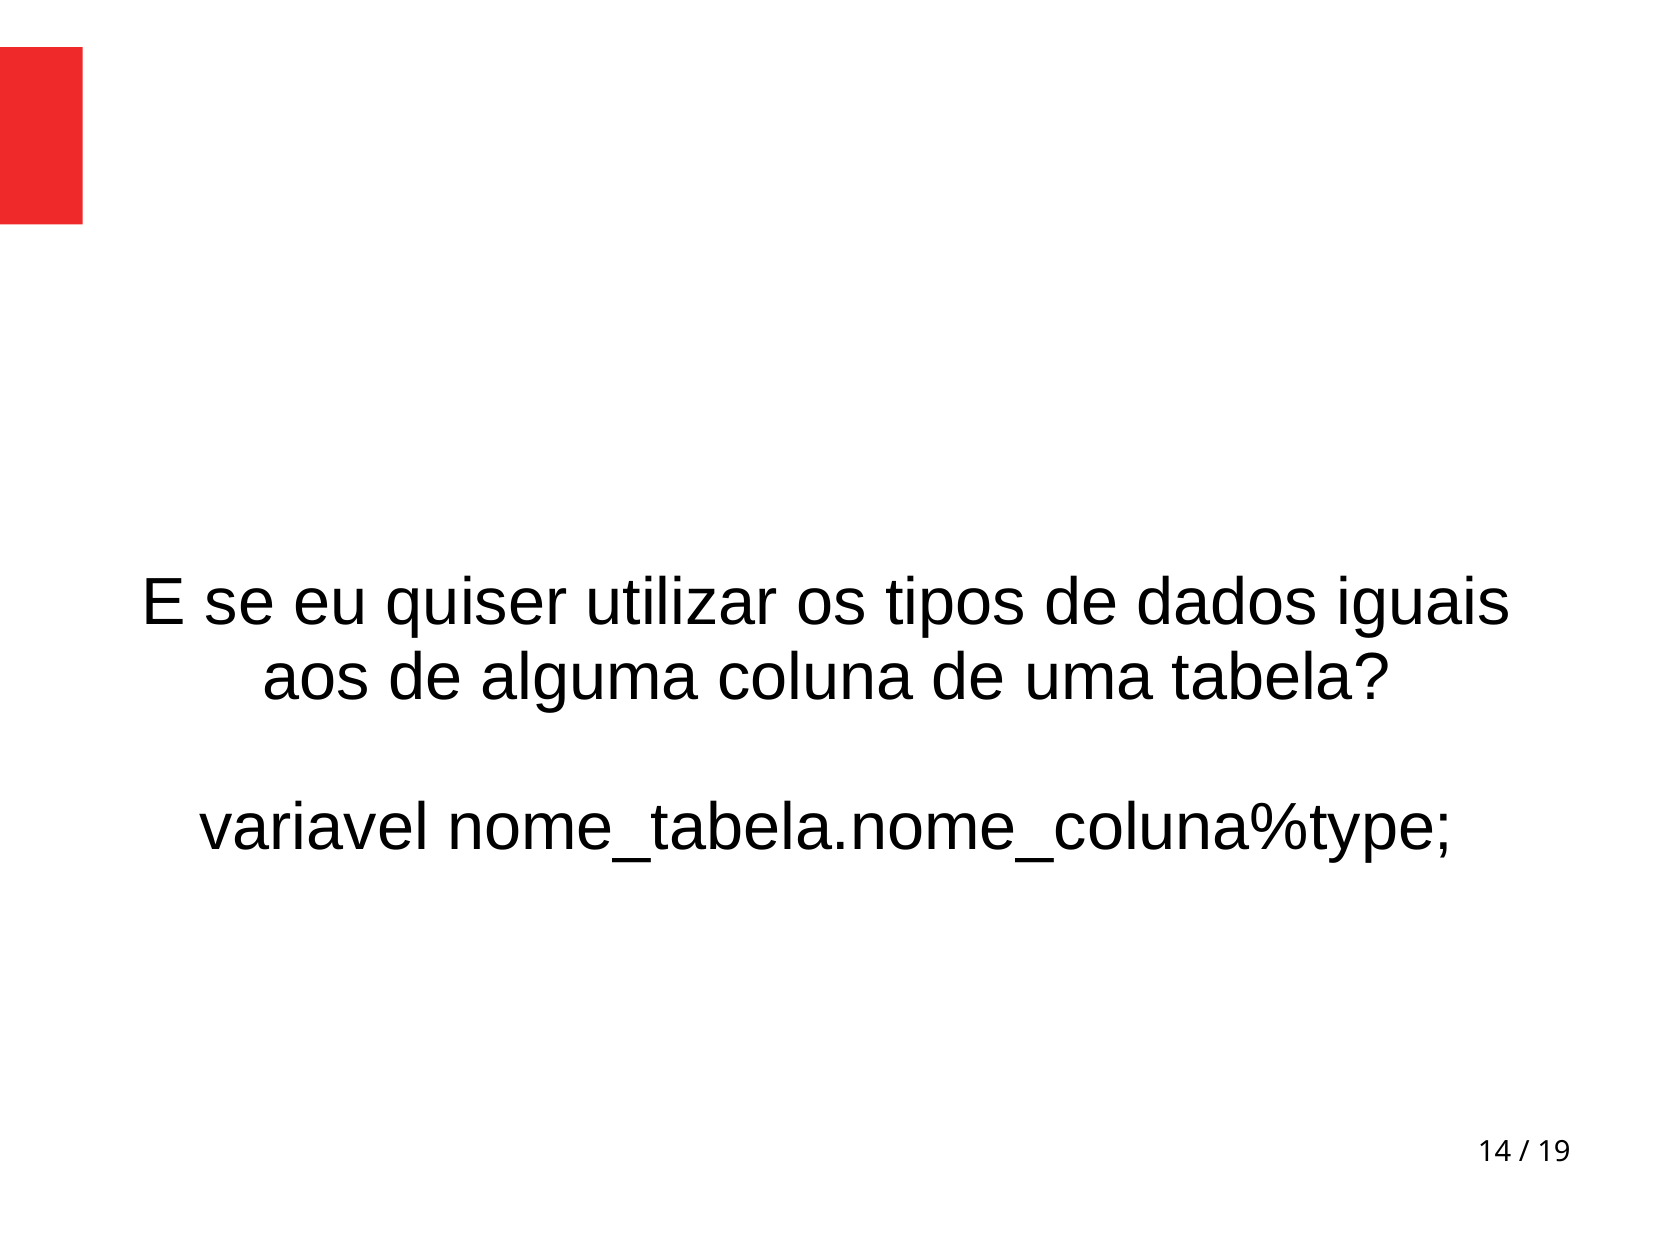

#
E se eu quiser utilizar os tipos de dados iguais aos de alguma coluna de uma tabela?
variavel nome_tabela.nome_coluna%type;
14